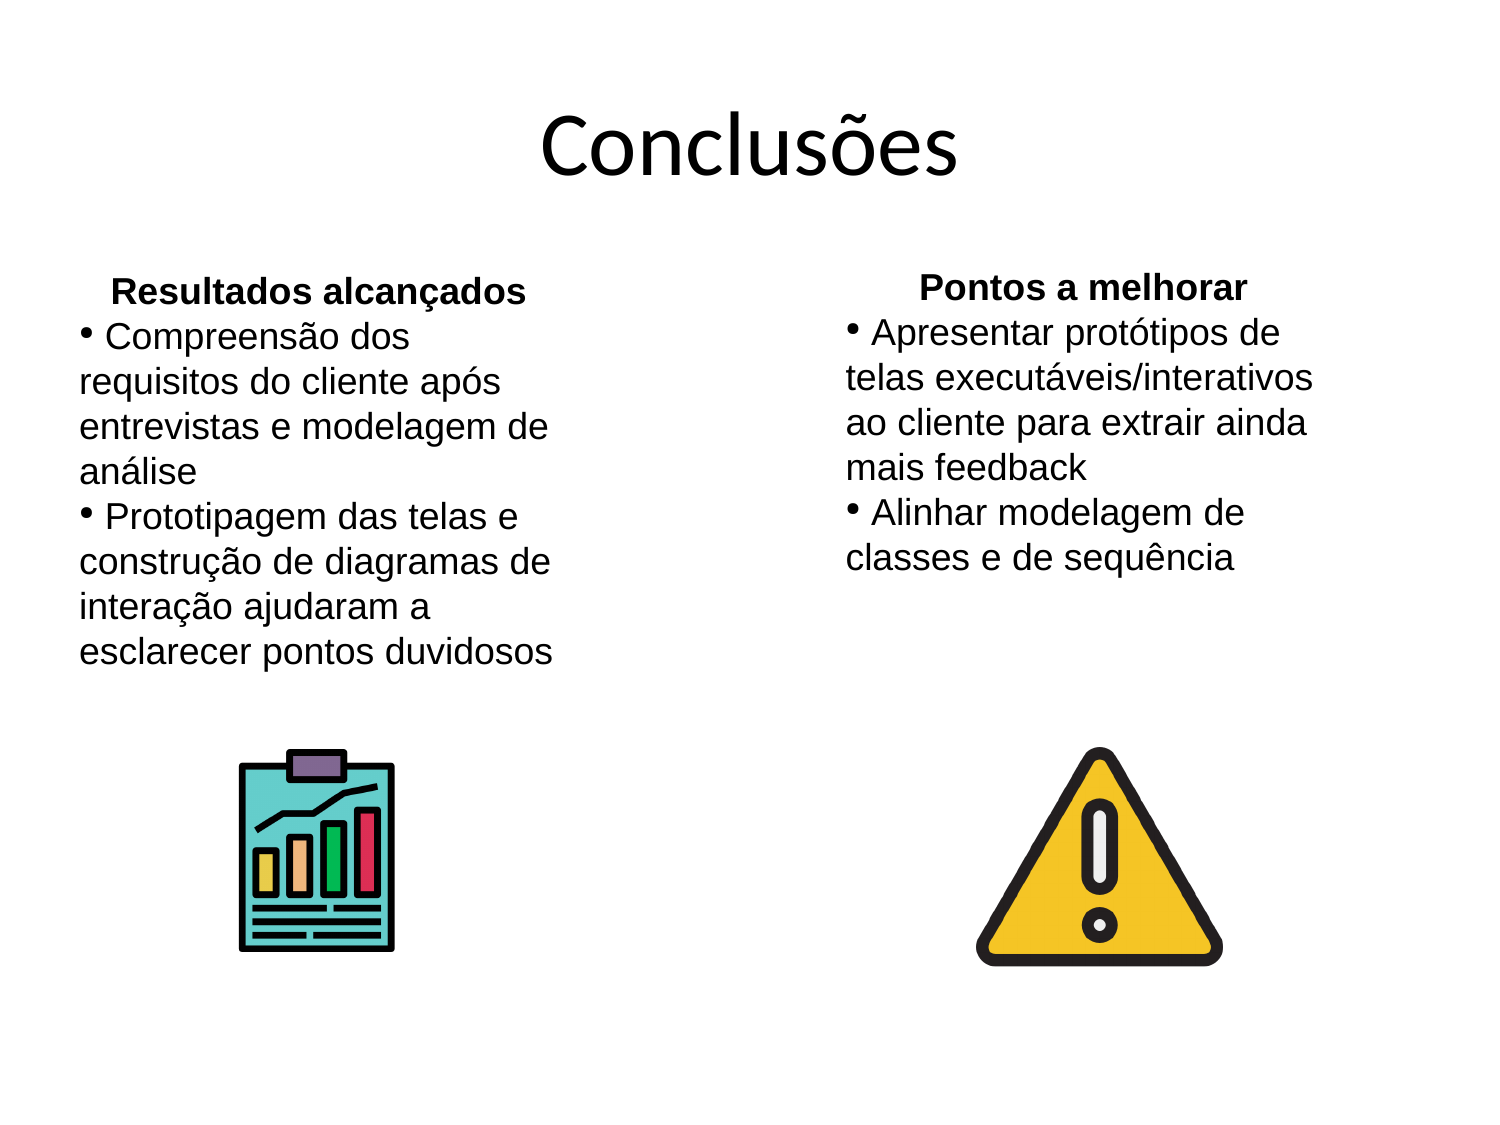

# Conclusões
 Pontos a melhorar
 Apresentar protótipos de telas executáveis/interativos ao cliente para extrair ainda mais feedback
 Alinhar modelagem de classes e de sequência
 Resultados alcançados
 Compreensão dos requisitos do cliente após entrevistas e modelagem de análise
 Prototipagem das telas e construção de diagramas de interação ajudaram a esclarecer pontos duvidosos